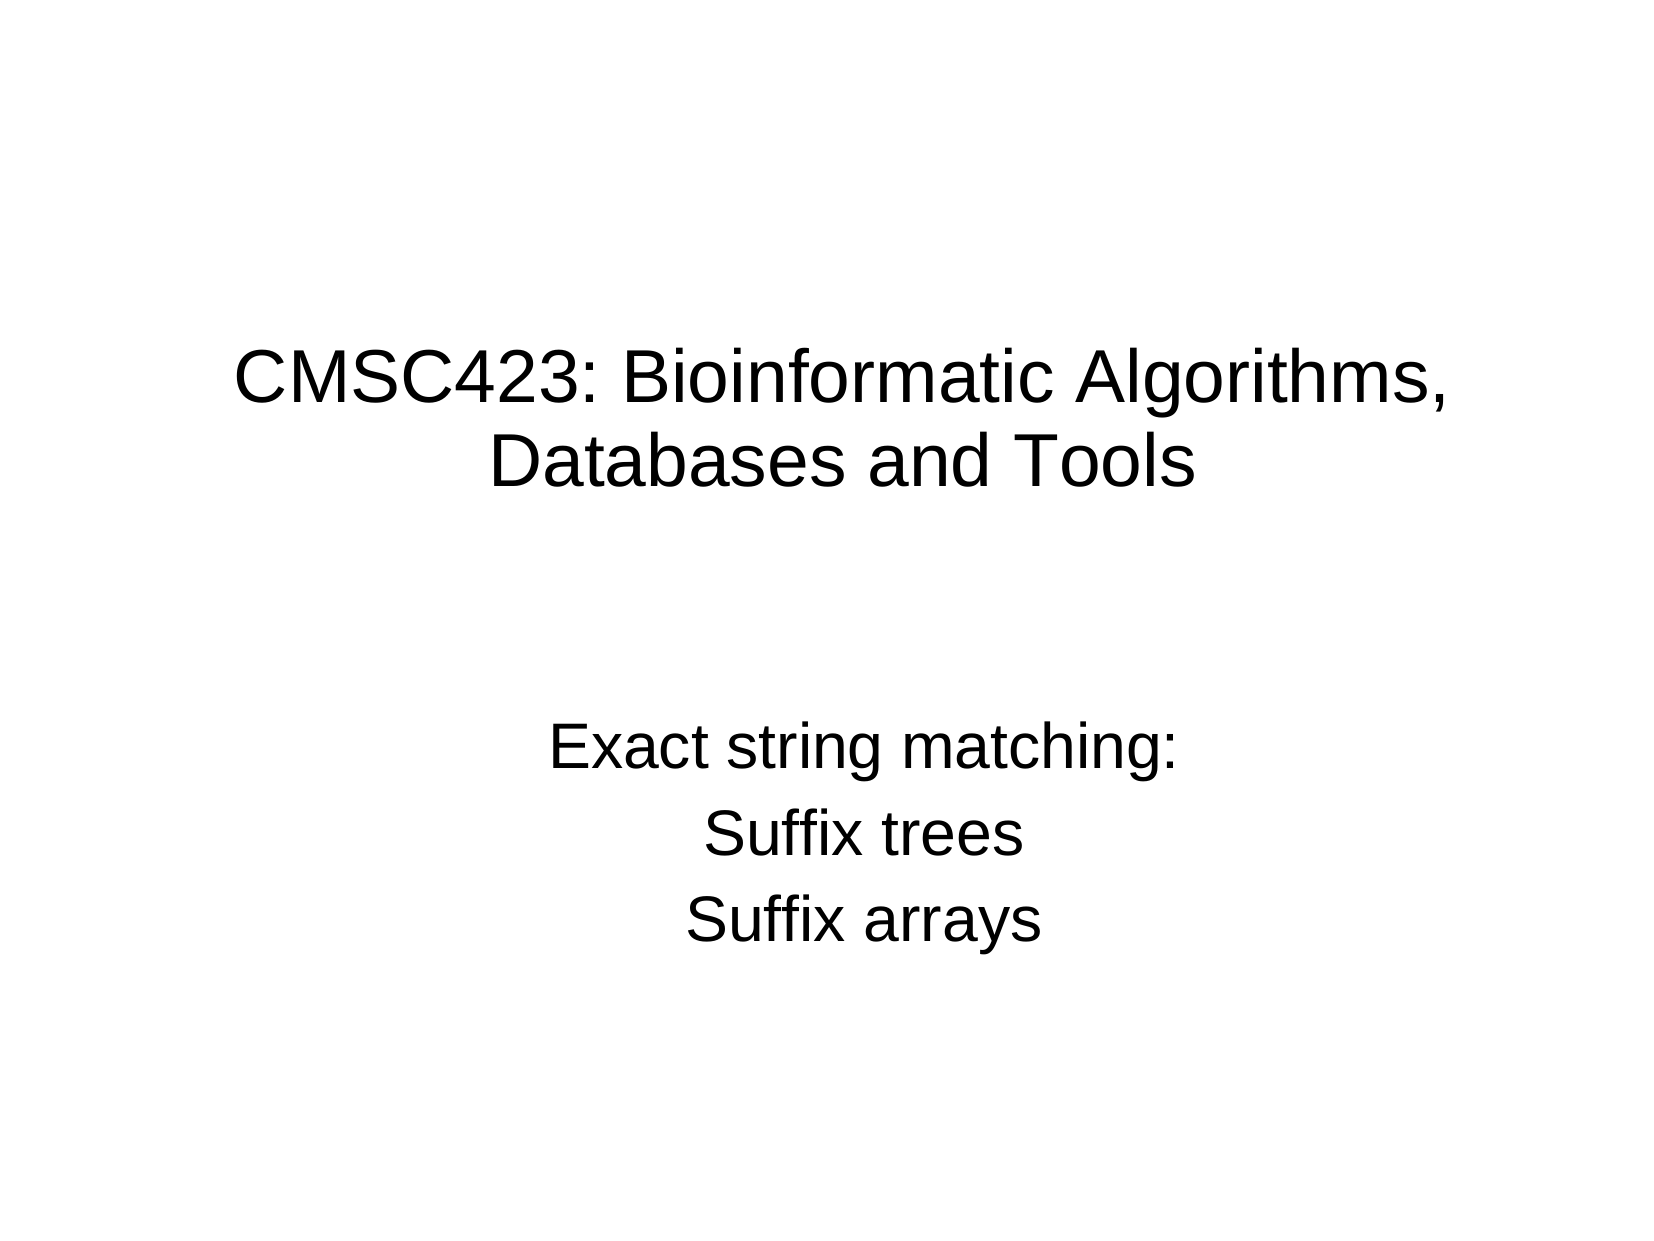

# CMSC423: Bioinformatic Algorithms, Databases and Tools
Exact string matching:
Suffix trees
Suffix arrays